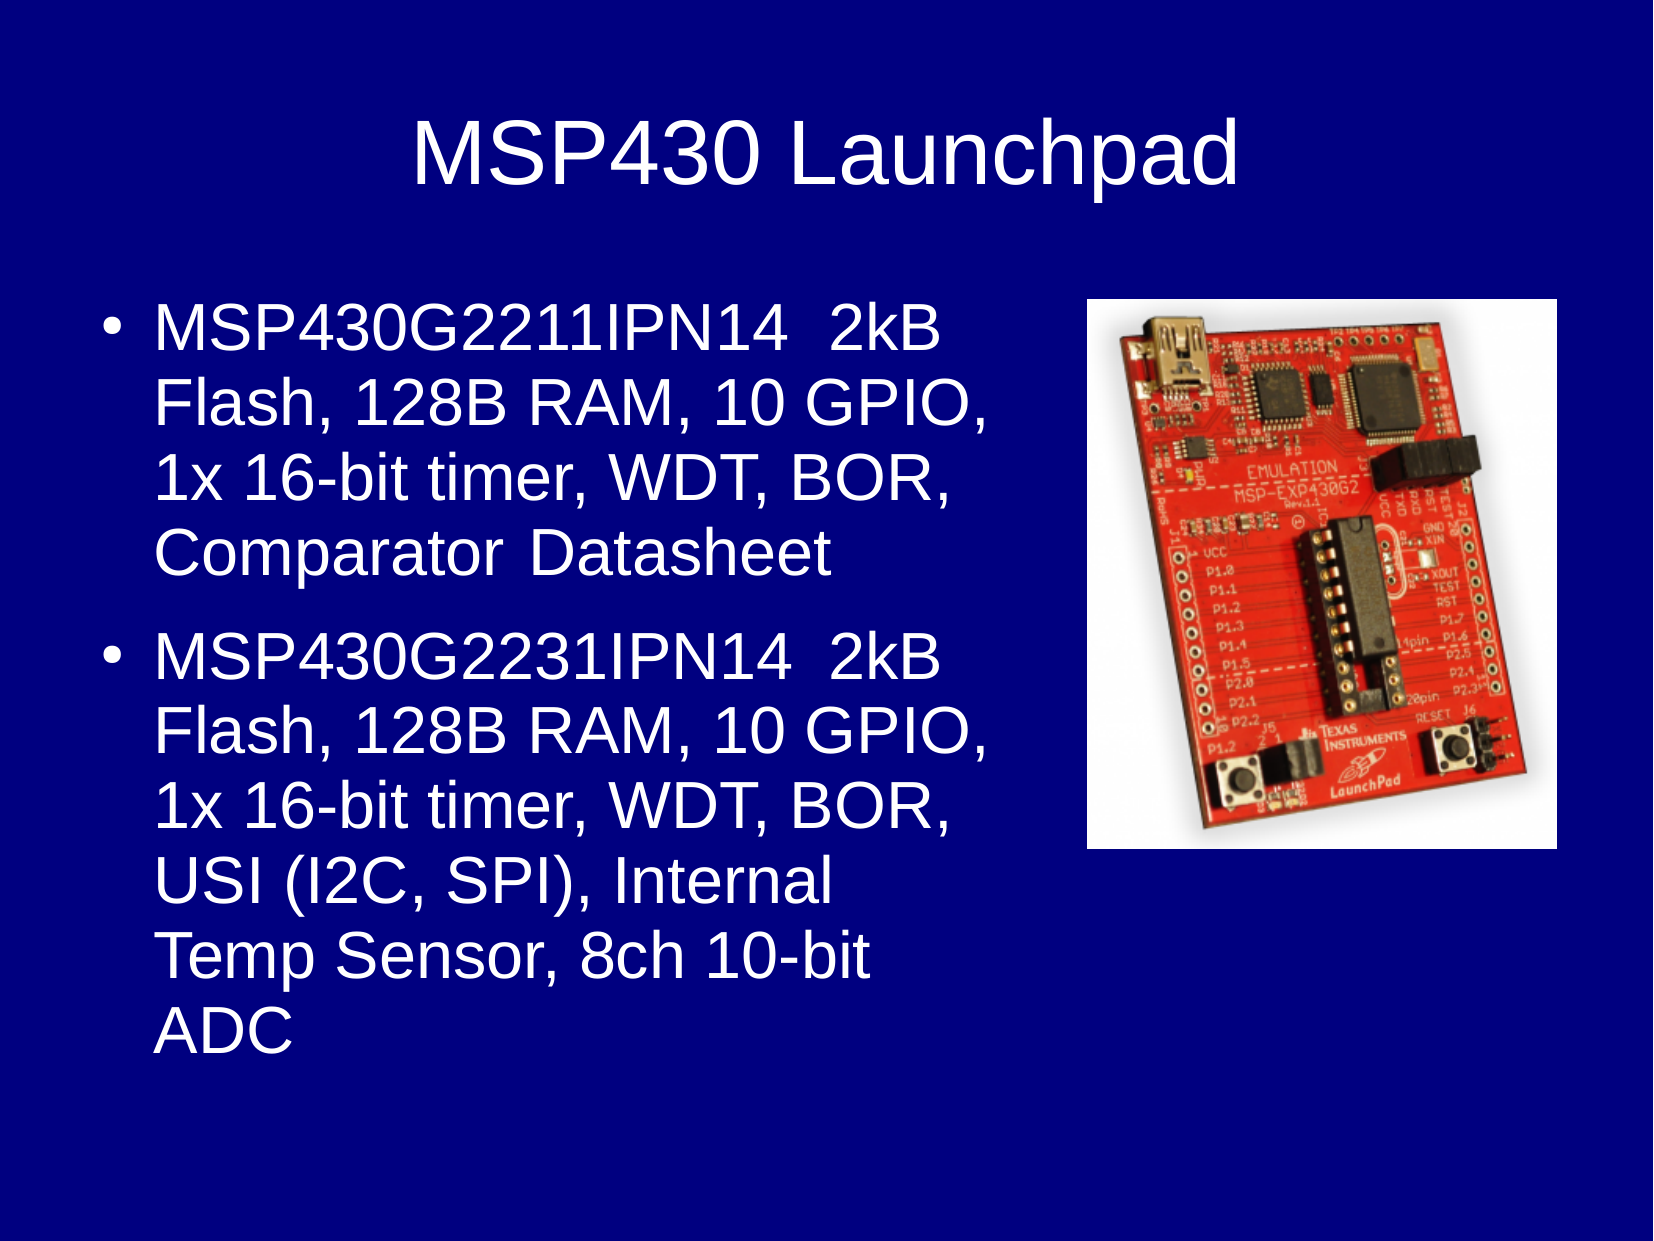

# MSP430 Launchpad
MSP430G2211IPN14 	2kB Flash, 128B RAM, 10 GPIO, 1x 16-bit timer, WDT, BOR, Comparator 	Datasheet
MSP430G2231IPN14 	2kB Flash, 128B RAM, 10 GPIO, 1x 16-bit timer, WDT, BOR, USI (I2C, SPI), Internal Temp Sensor, 8ch 10-bit ADC